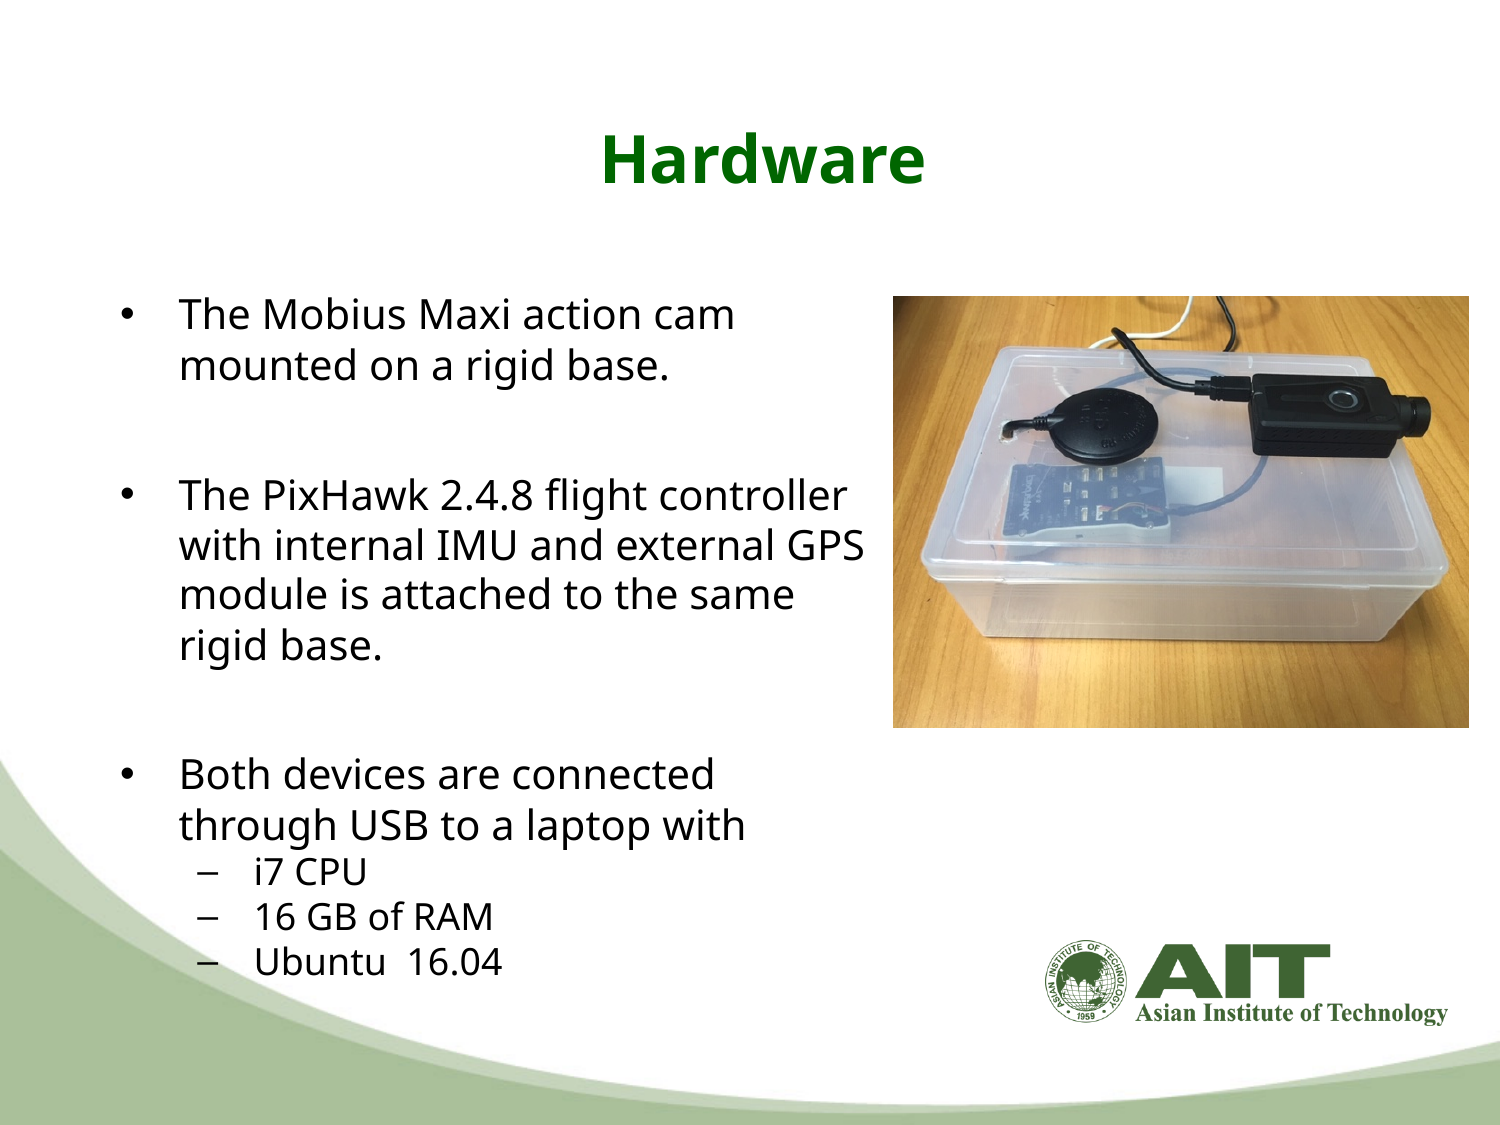

# Hardware
The Mobius Maxi action cam mounted on a rigid base.
The PixHawk 2.4.8 flight controller with internal IMU and external GPS module is attached to the same rigid base.
Both devices are connected through USB to a laptop with
i7 CPU
16 GB of RAM
Ubuntu 16.04